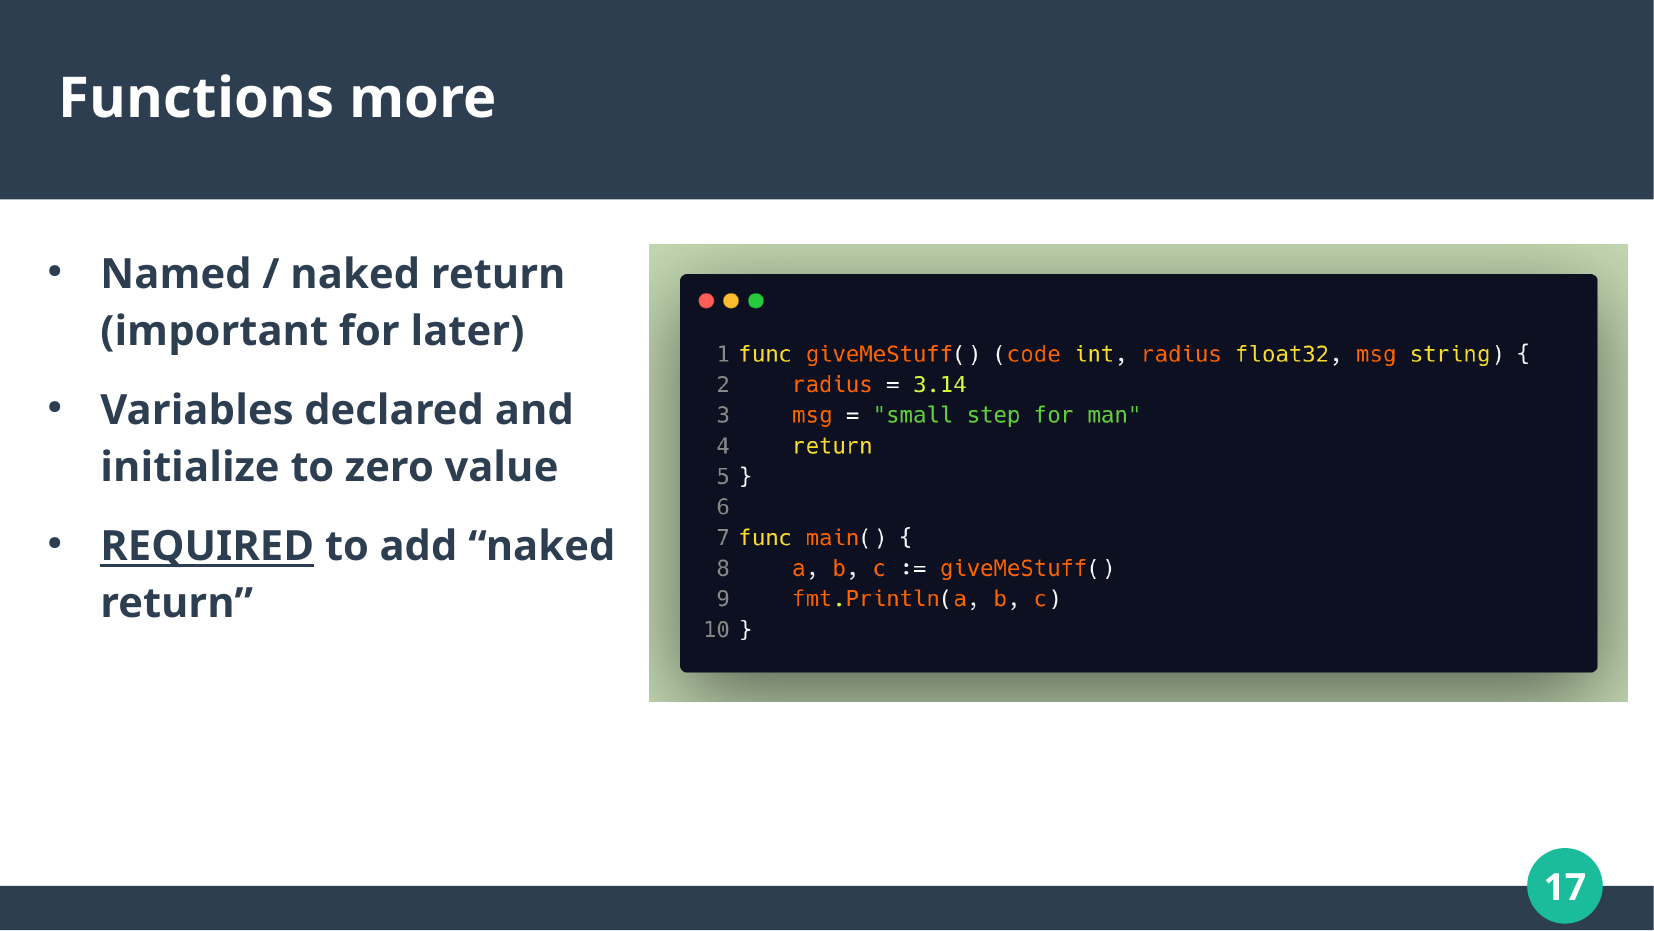

# Functions more
Named / naked return (important for later)
Variables declared and initialize to zero value
REQUIRED to add “naked return”